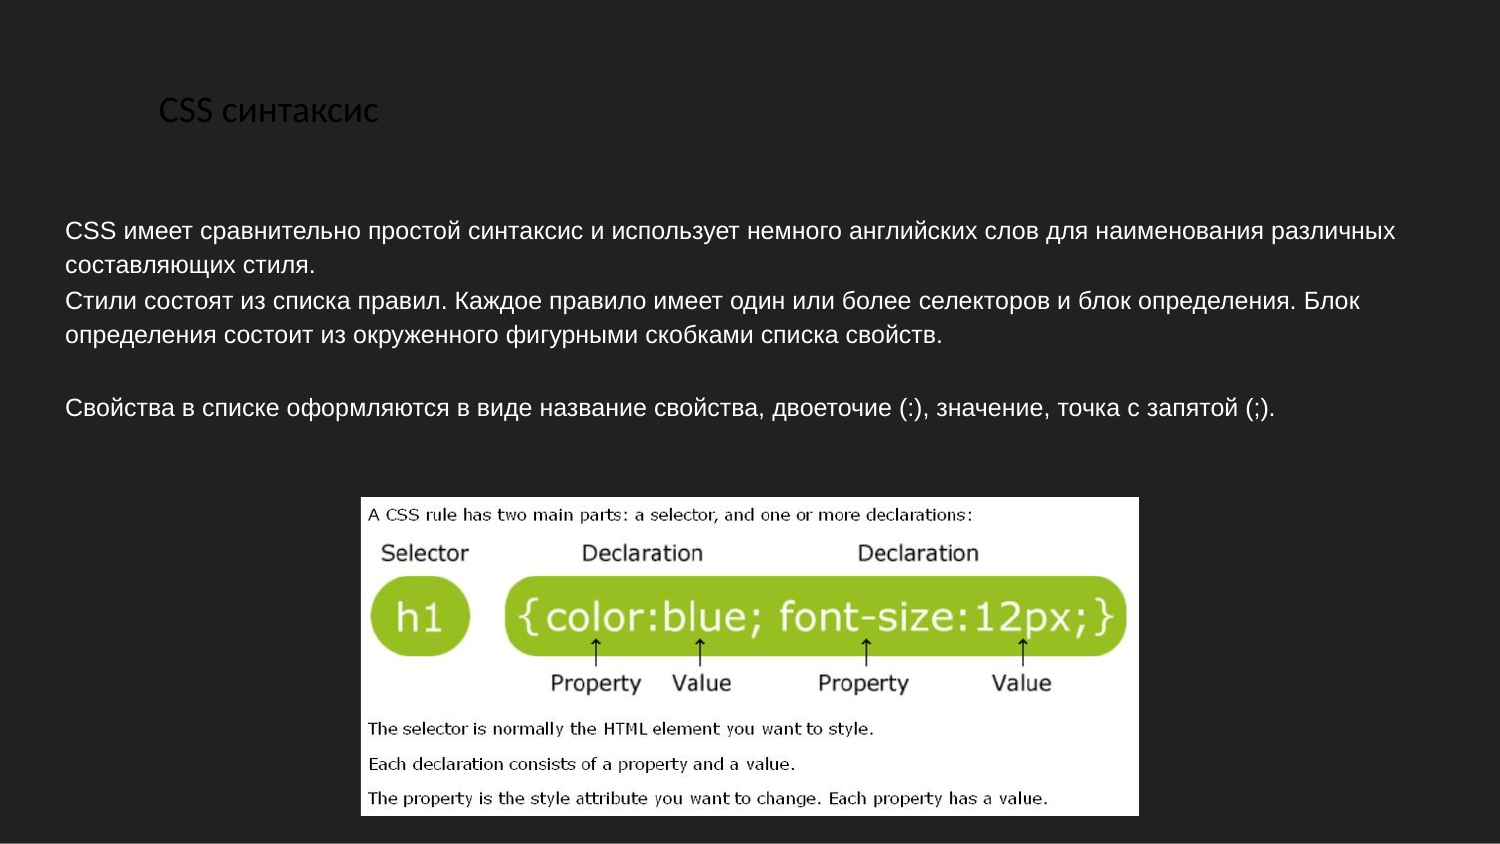

# CSS синтаксис
CSS имеет сравнительно простой синтаксис и использует немного английских слов для наименования различных составляющих стиля.
Стили состоят из списка правил. Каждое правило имеет один или более селекторов и блок определения. Блок определения состоит из окруженного фигурными скобками списка свойств.
Свойства в списке оформляются в виде название свойства, двоеточие (:), значение, точка с запятой (;).